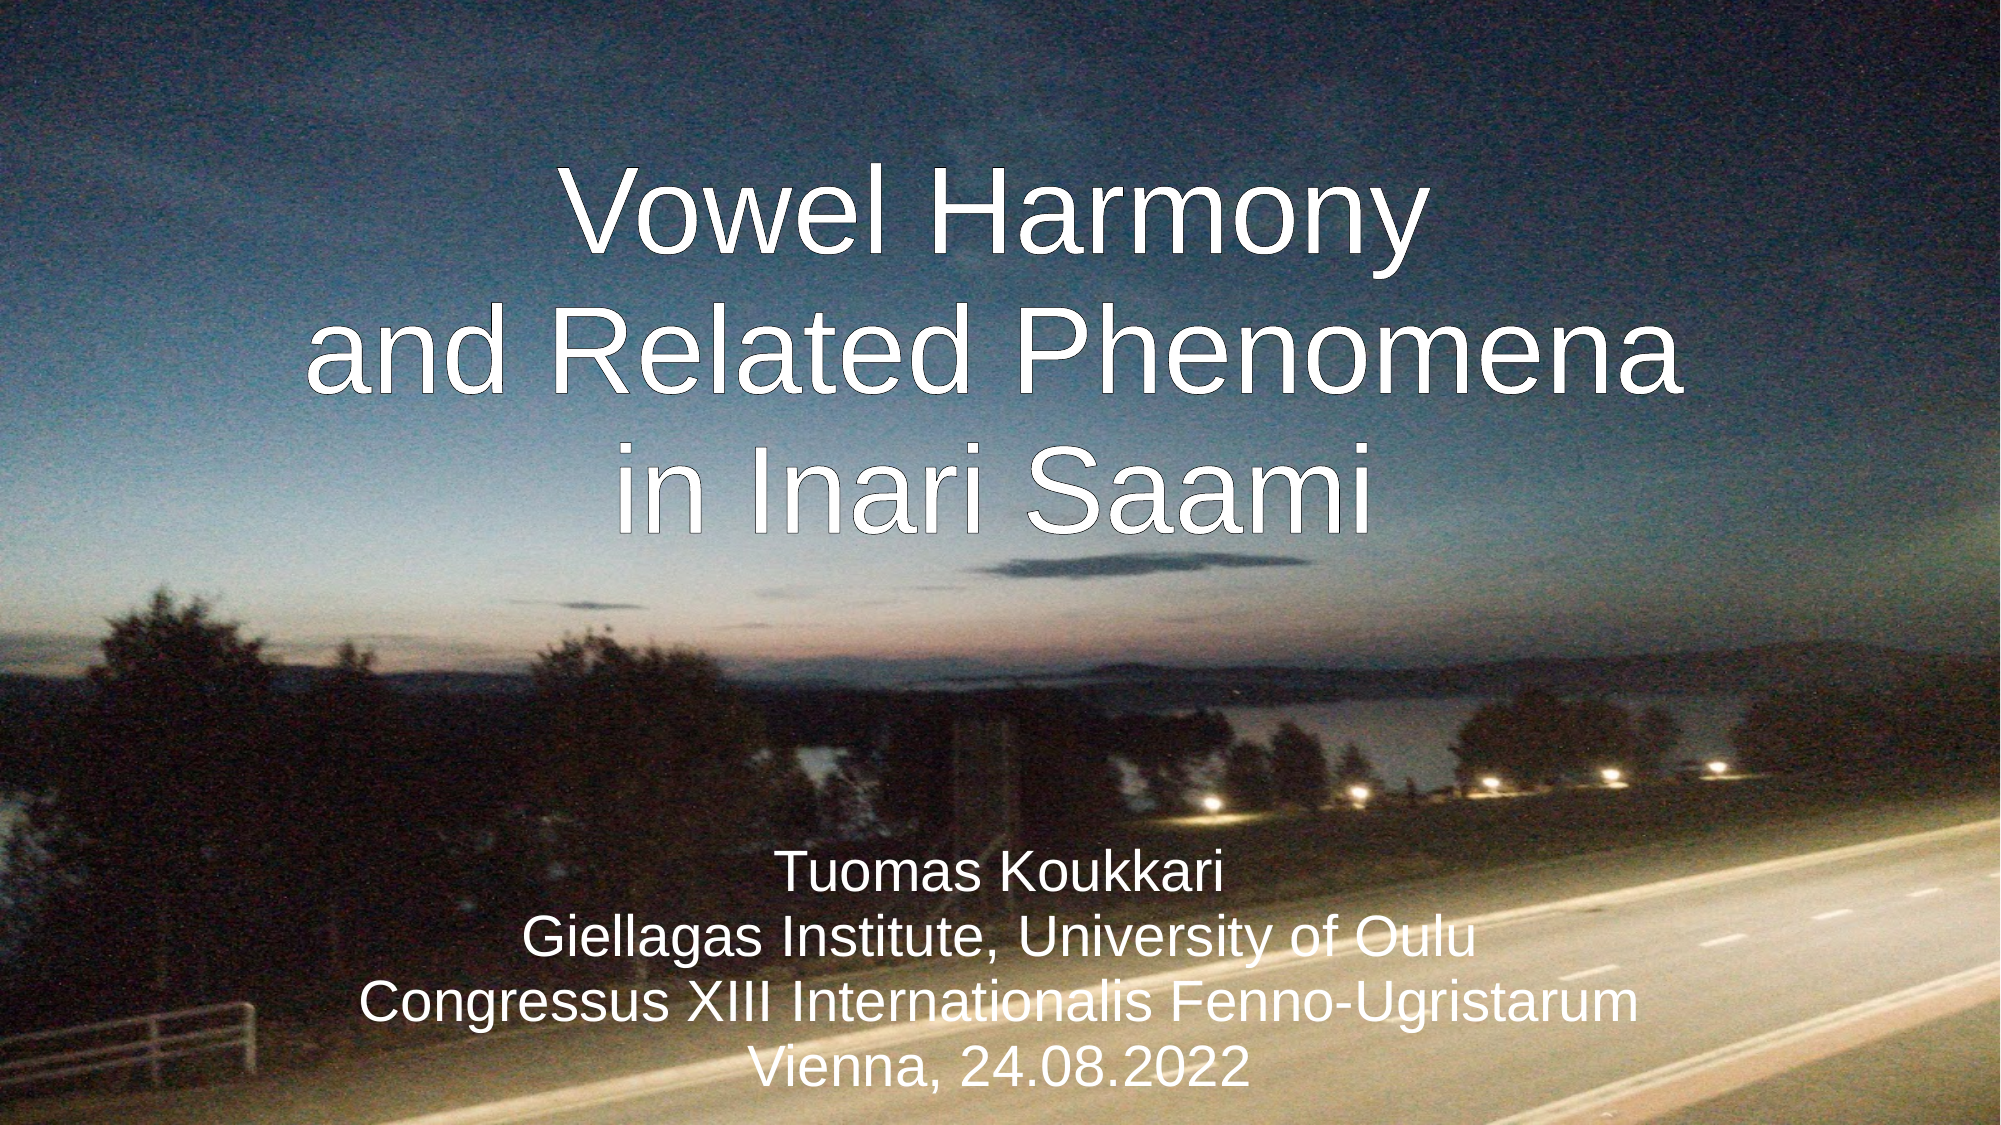

# Vowel Harmony and Related Phenomena in Inari Saami
Tuomas Koukkari
Giellagas Institute, University of Oulu
Congressus XIII Internationalis Fenno-Ugristarum
Vienna, 24.08.2022